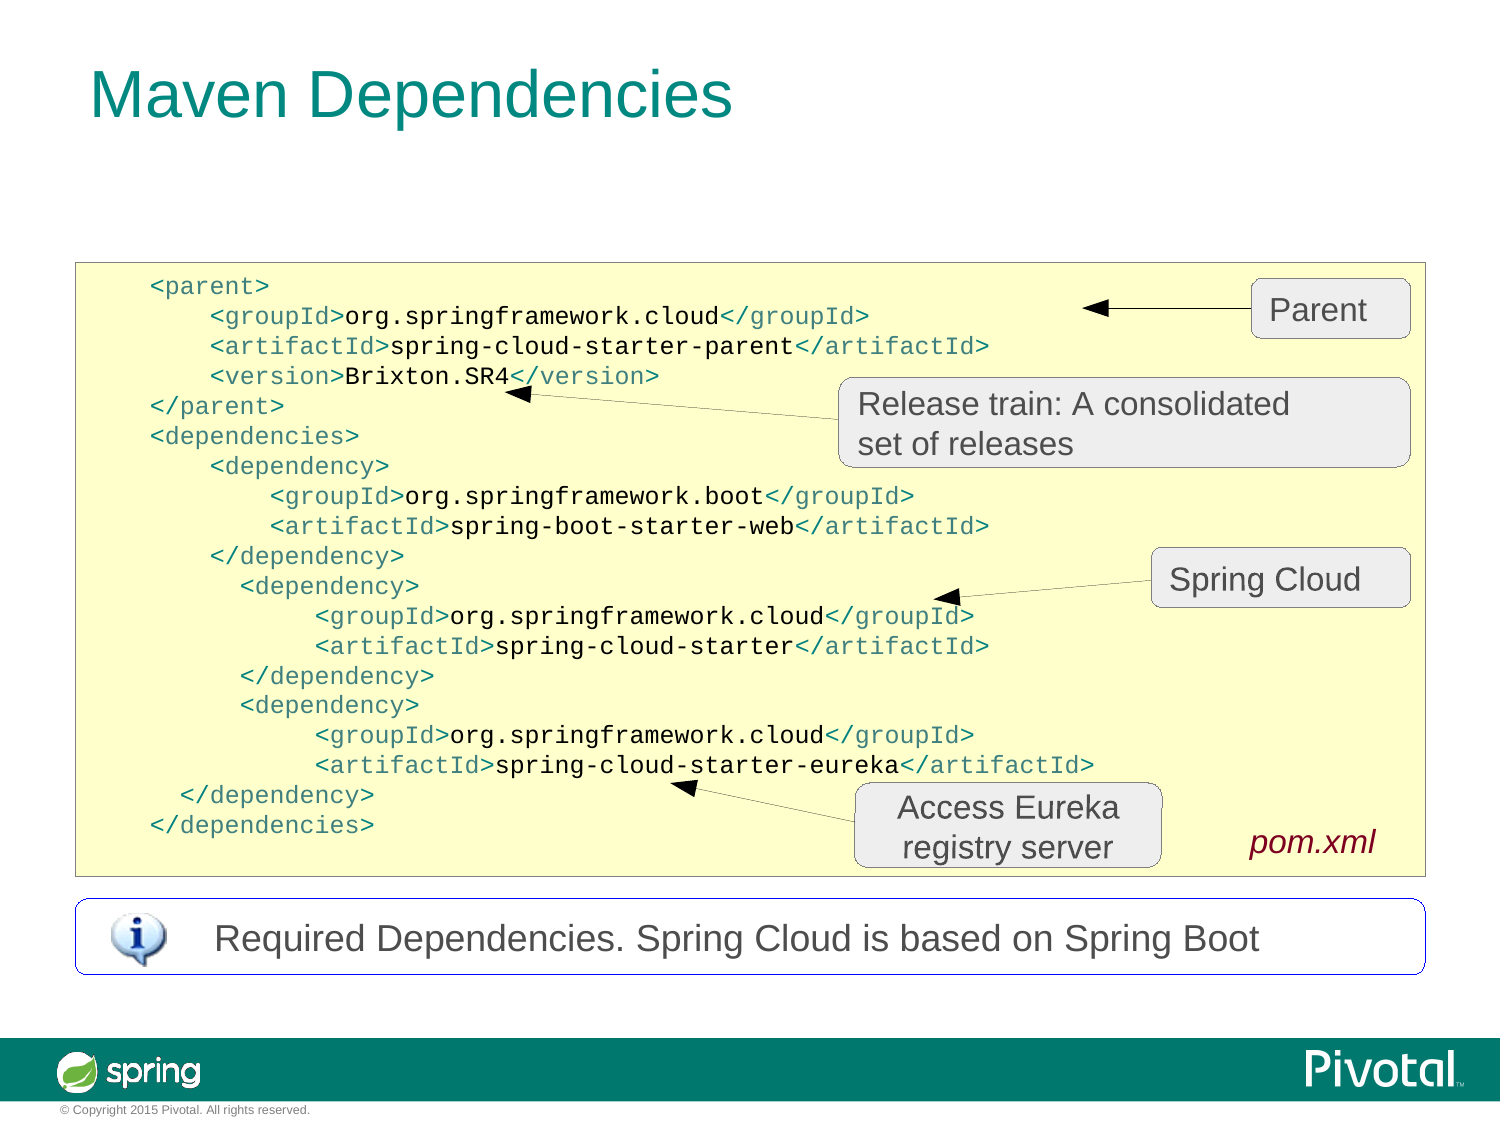

# Maven Dependencies
 <parent>
 <groupId>org.springframework.cloud</groupId>
 <artifactId>spring-cloud-starter-parent</artifactId>
 <version>Brixton.SR4</version>
 </parent>
 <dependencies>
 <dependency>
 <groupId>org.springframework.boot</groupId>
 <artifactId>spring-boot-starter-web</artifactId>
 </dependency>
		<dependency>
	 	<groupId>org.springframework.cloud</groupId>
	 	<artifactId>spring-cloud-starter</artifactId>
	 	</dependency>
 	<dependency>
	 	<groupId>org.springframework.cloud</groupId>
	 	<artifactId>spring-cloud-starter-eureka</artifactId>
	 </dependency>
 </dependencies>
Parent
Release train: A consolidated
set of releases
Spring Cloud
Access Eureka
registry server
pom.xml
Required Dependencies. Spring Cloud is based on Spring Boot